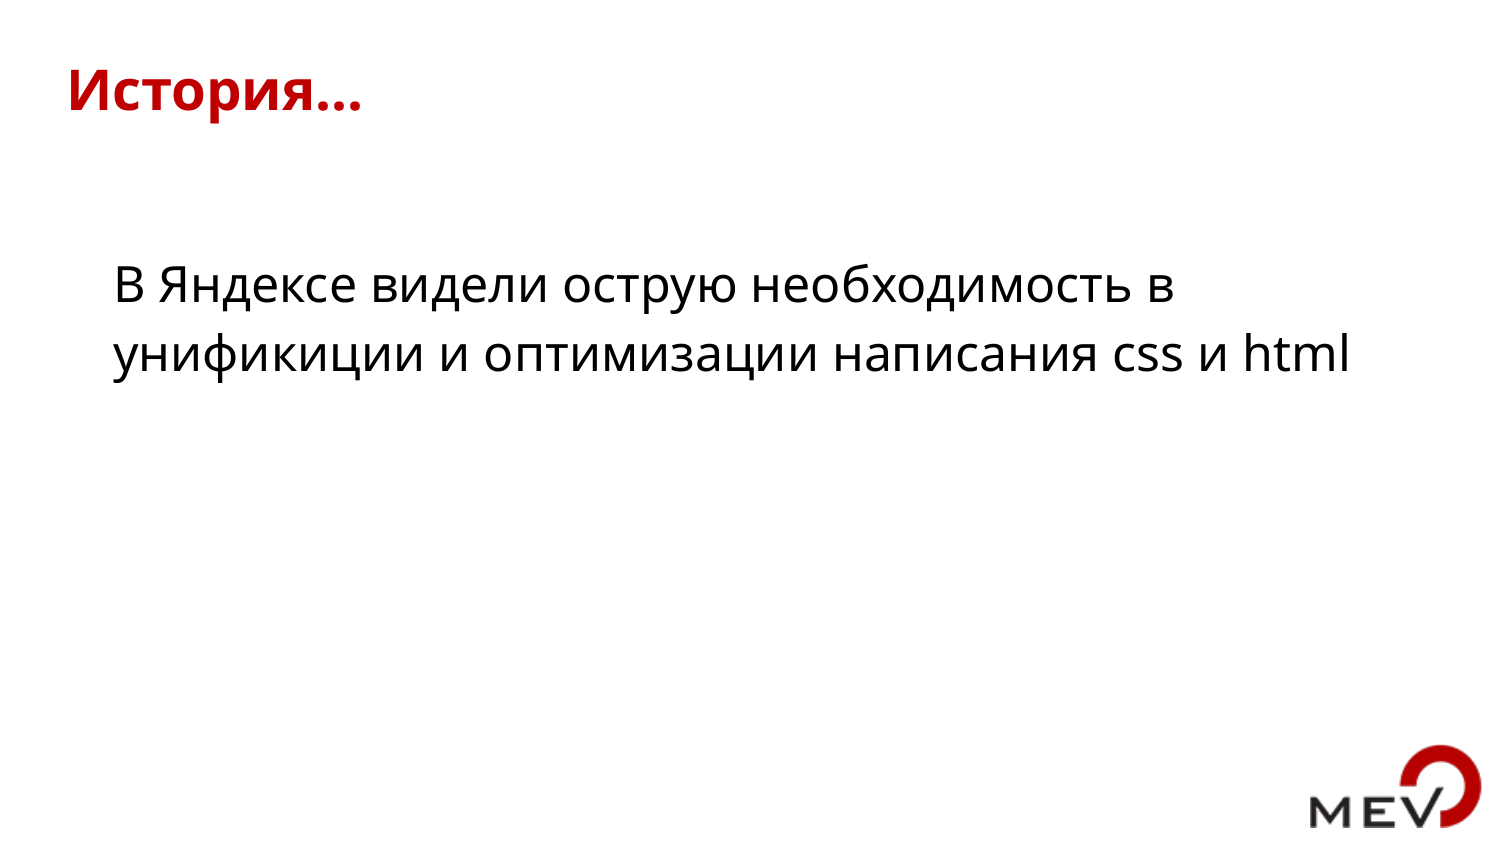

# История...
В Яндексе видели острую необходимость в унификиции и оптимизации написания сss и html